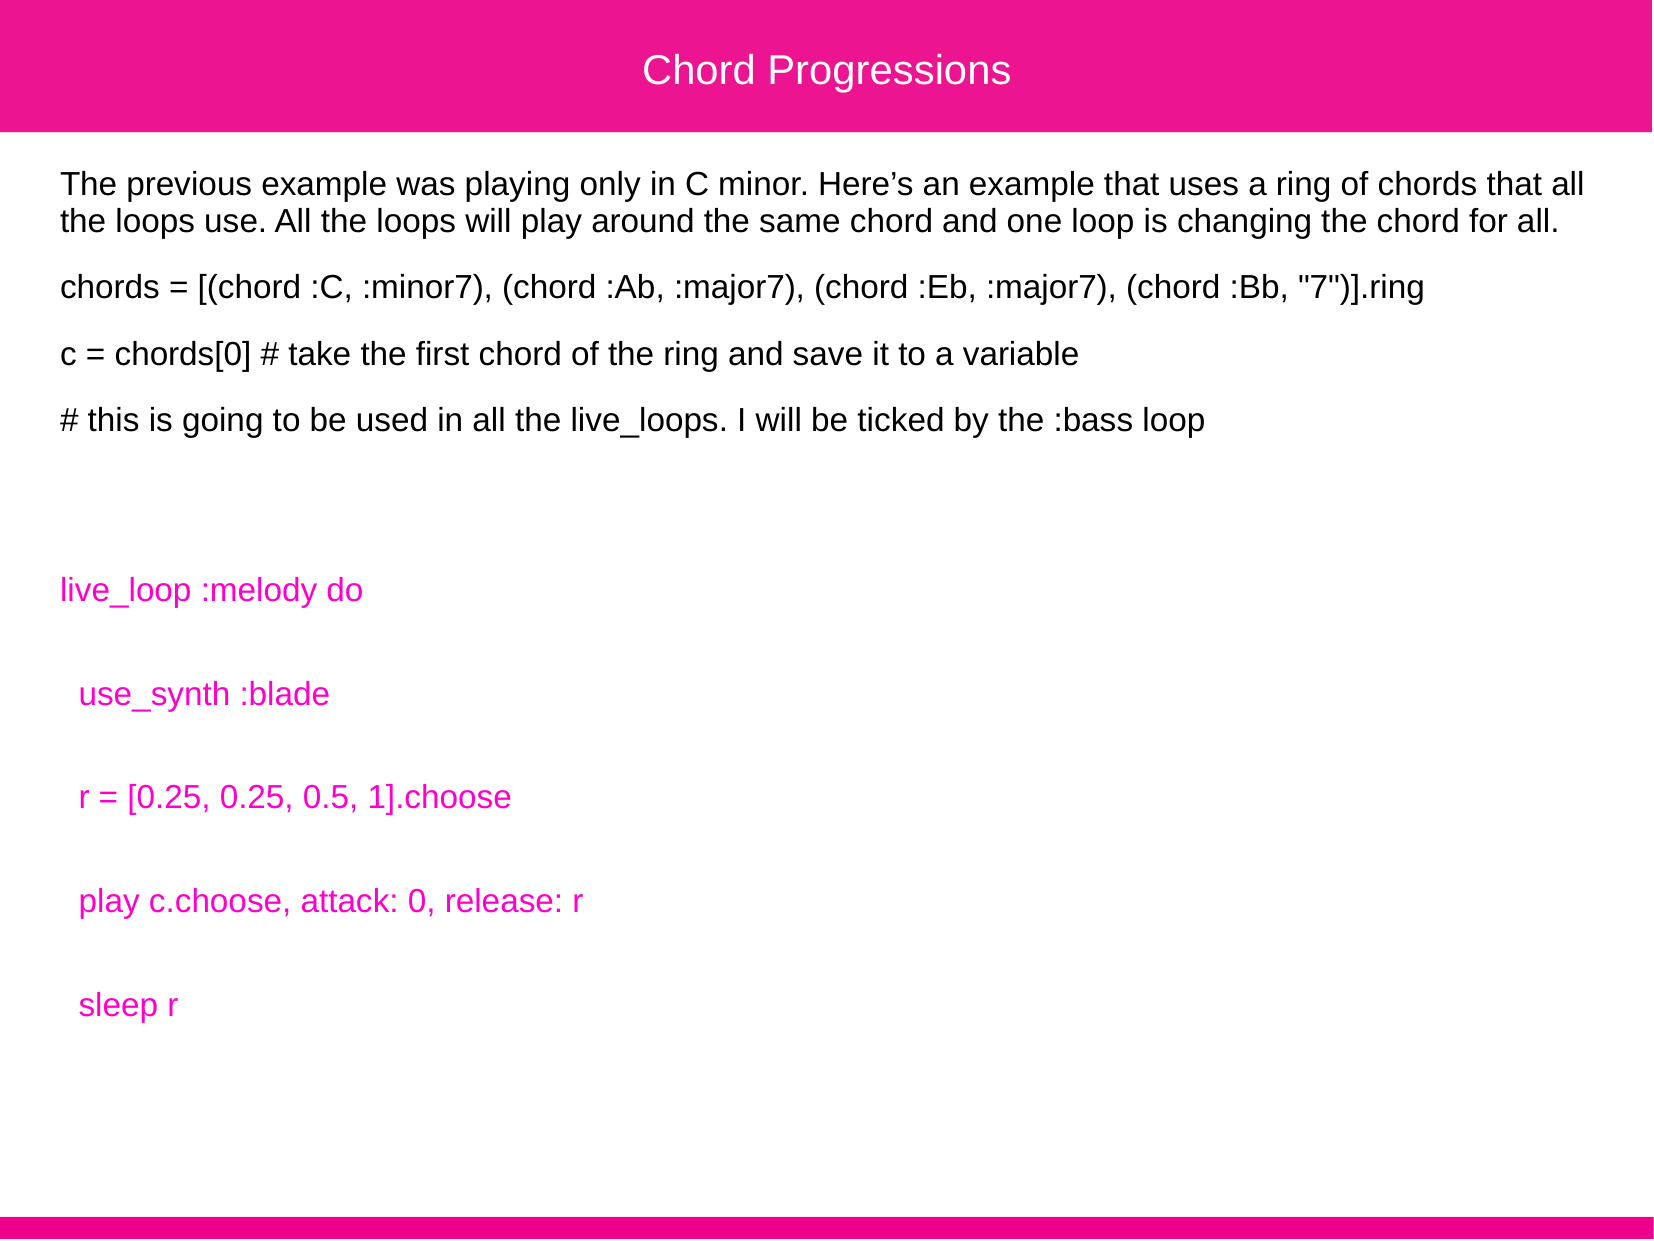

Chord Progressions
# The previous example was playing only in C minor. Here’s an example that uses a ring of chords that all the loops use. All the loops will play around the same chord and one loop is changing the chord for all.
chords = [(chord :C, :minor7), (chord :Ab, :major7), (chord :Eb, :major7), (chord :Bb, "7")].ring
c = chords[0] # take the first chord of the ring and save it to a variable
# this is going to be used in all the live_loops. I will be ticked by the :bass loop
live_loop :melody do
 use_synth :blade
 r = [0.25, 0.25, 0.5, 1].choose
 play c.choose, attack: 0, release: r
 sleep r